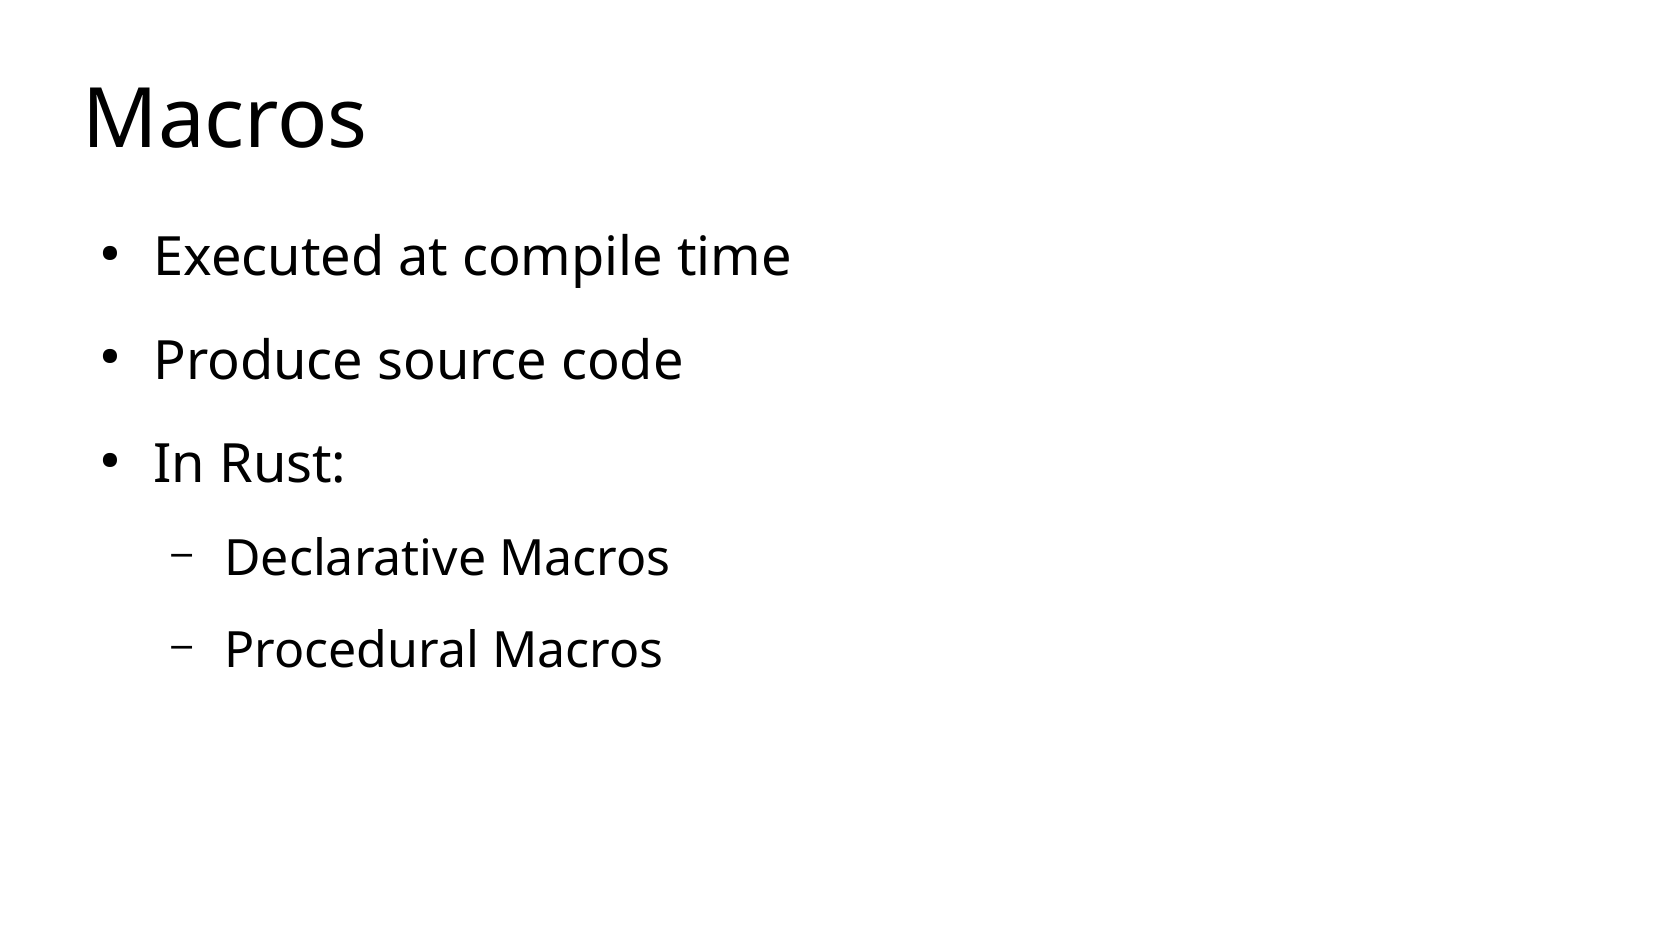

# Macros
Executed at compile time
Produce source code
In Rust:
Declarative Macros
Procedural Macros